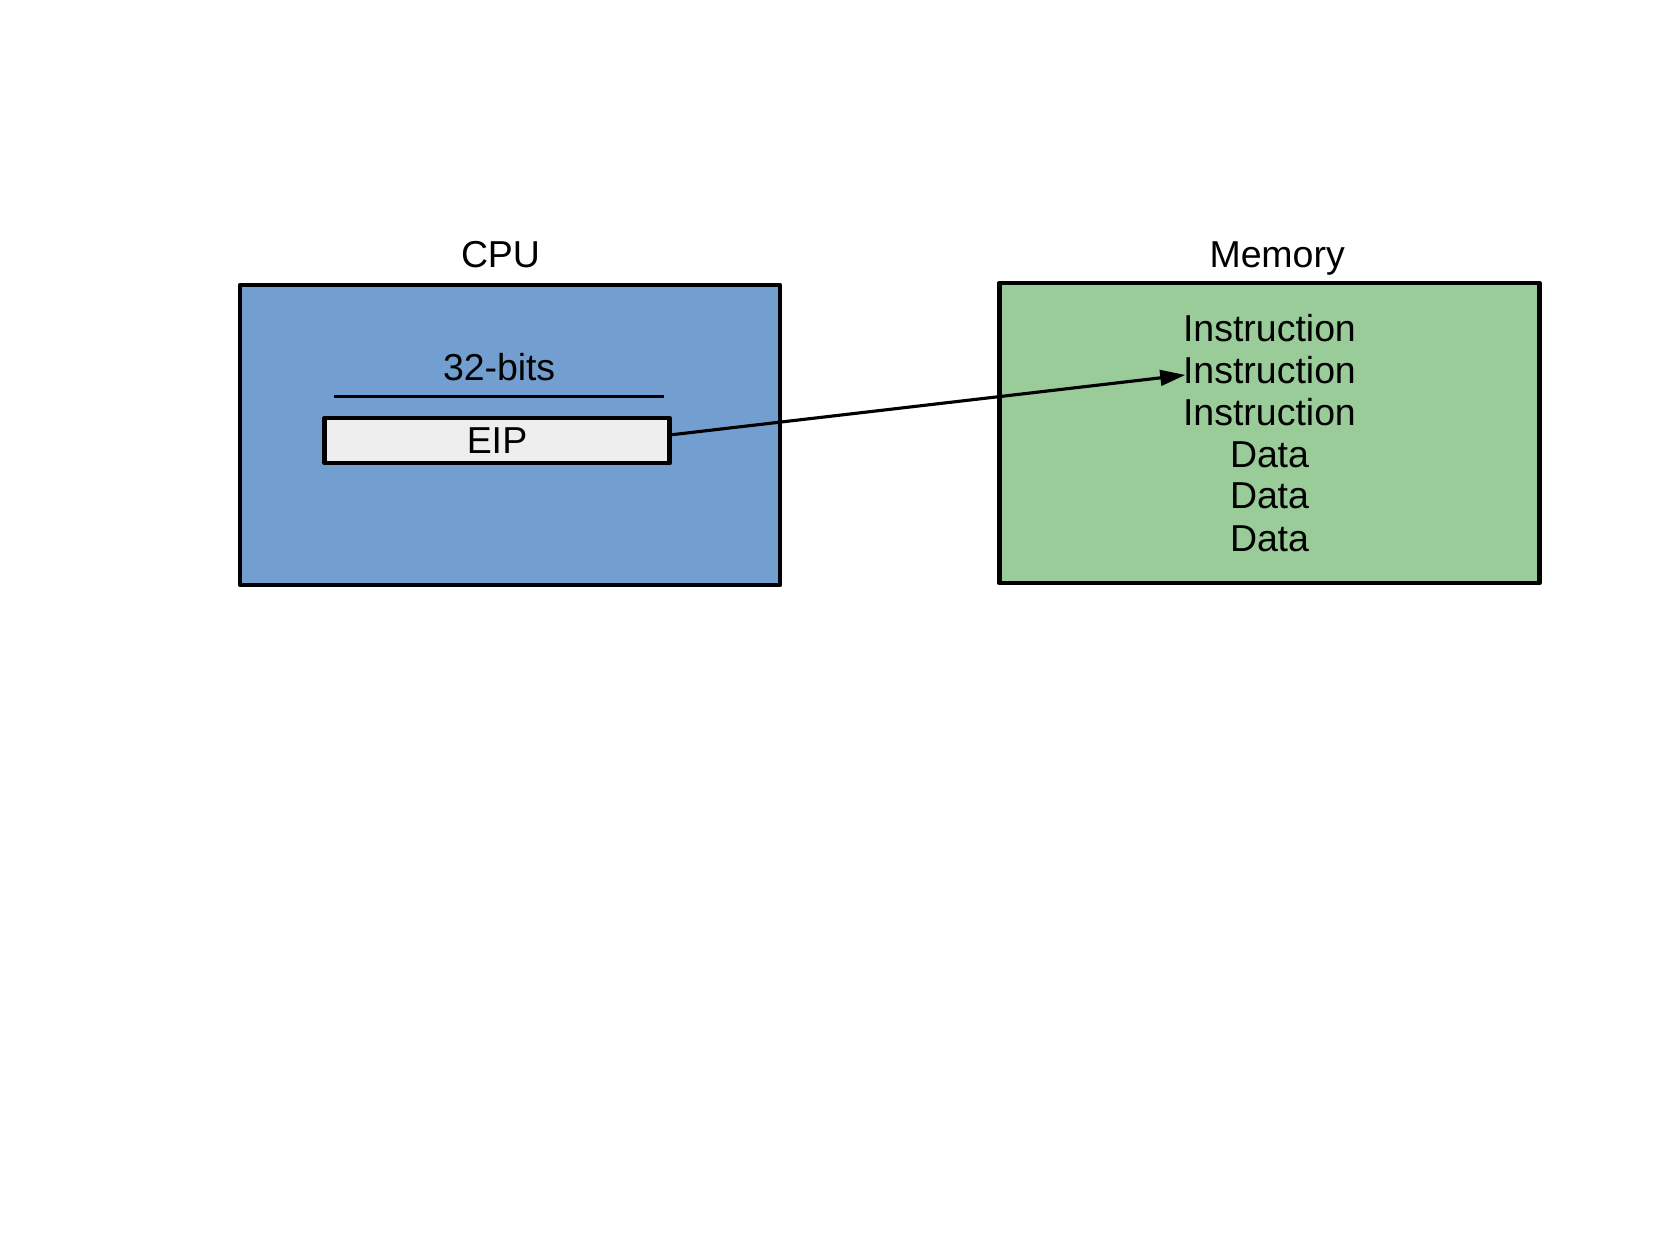

CPU
Memory
Instruction
Instruction
Instruction
Data
Data
Data
32-bits
EIP